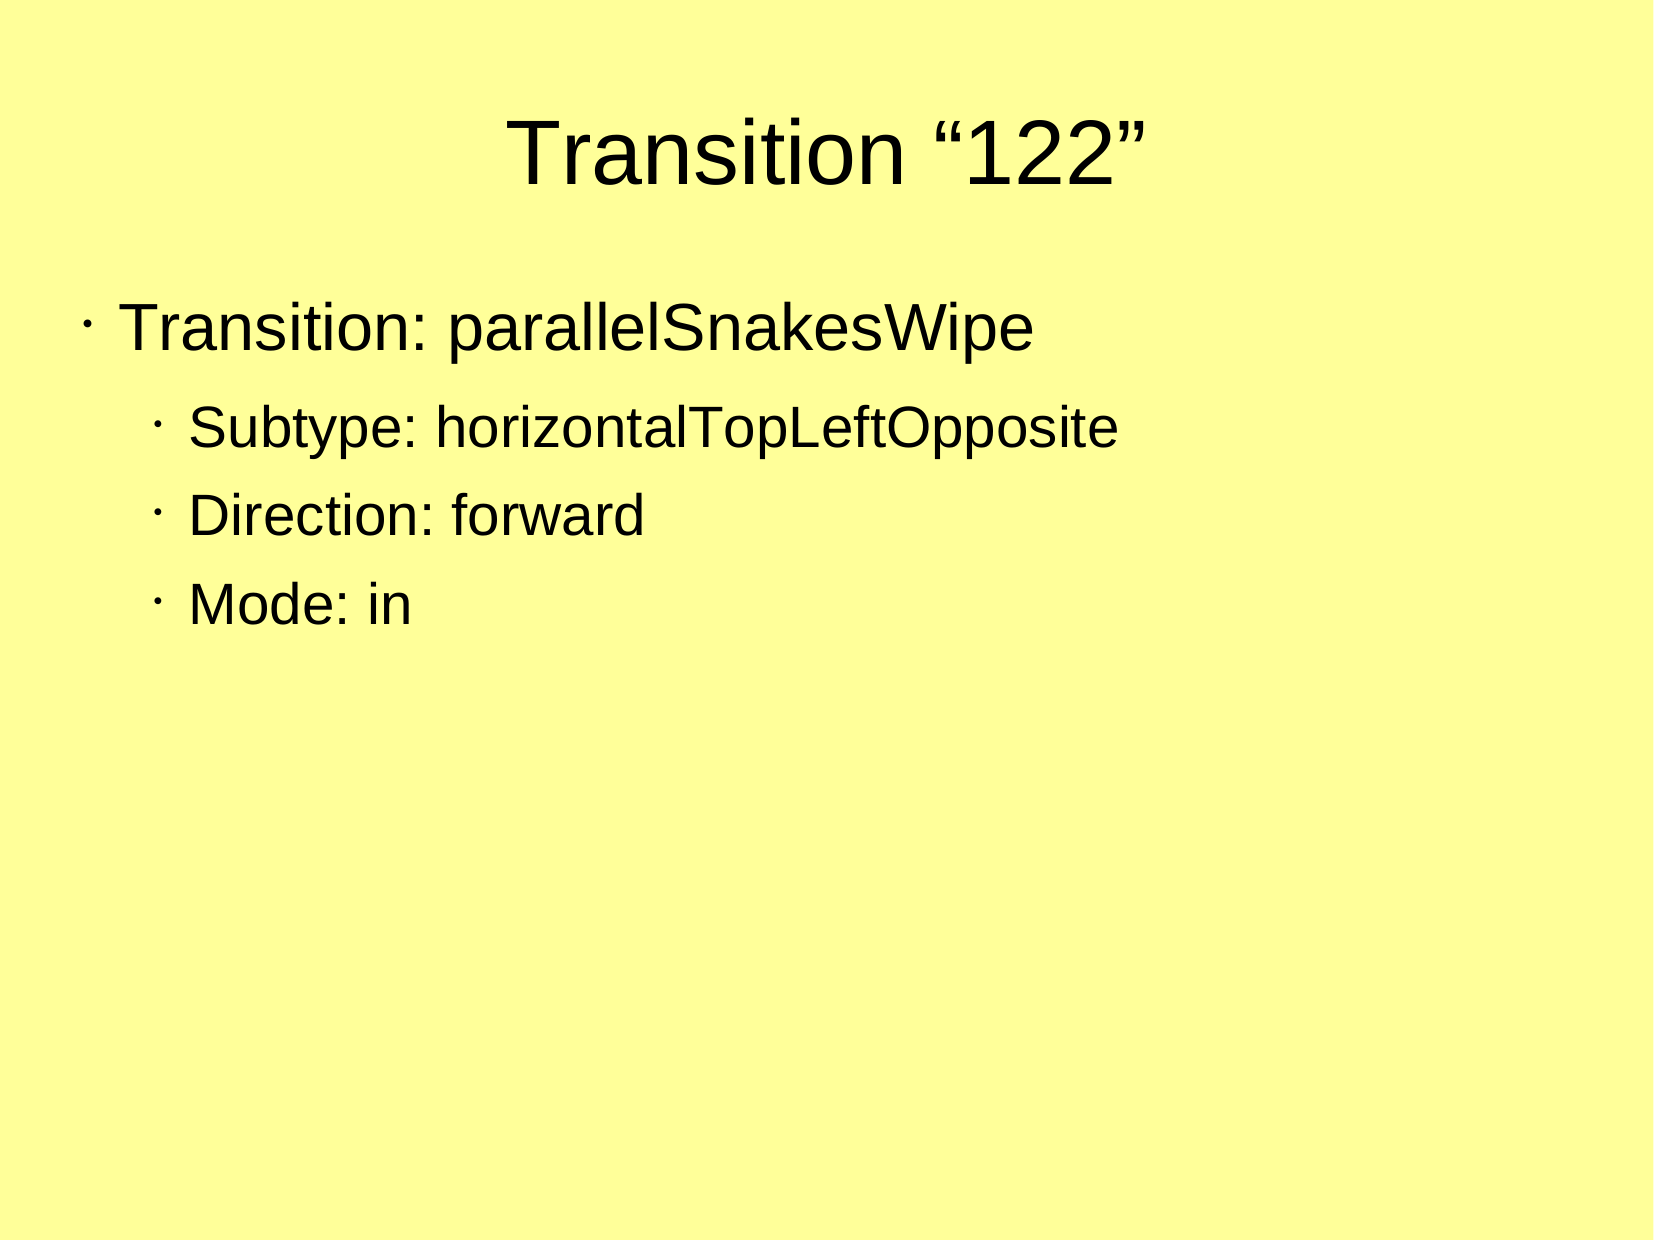

# Transition “122”
Transition: parallelSnakesWipe
Subtype: horizontalTopLeftOpposite
Direction: forward
Mode: in